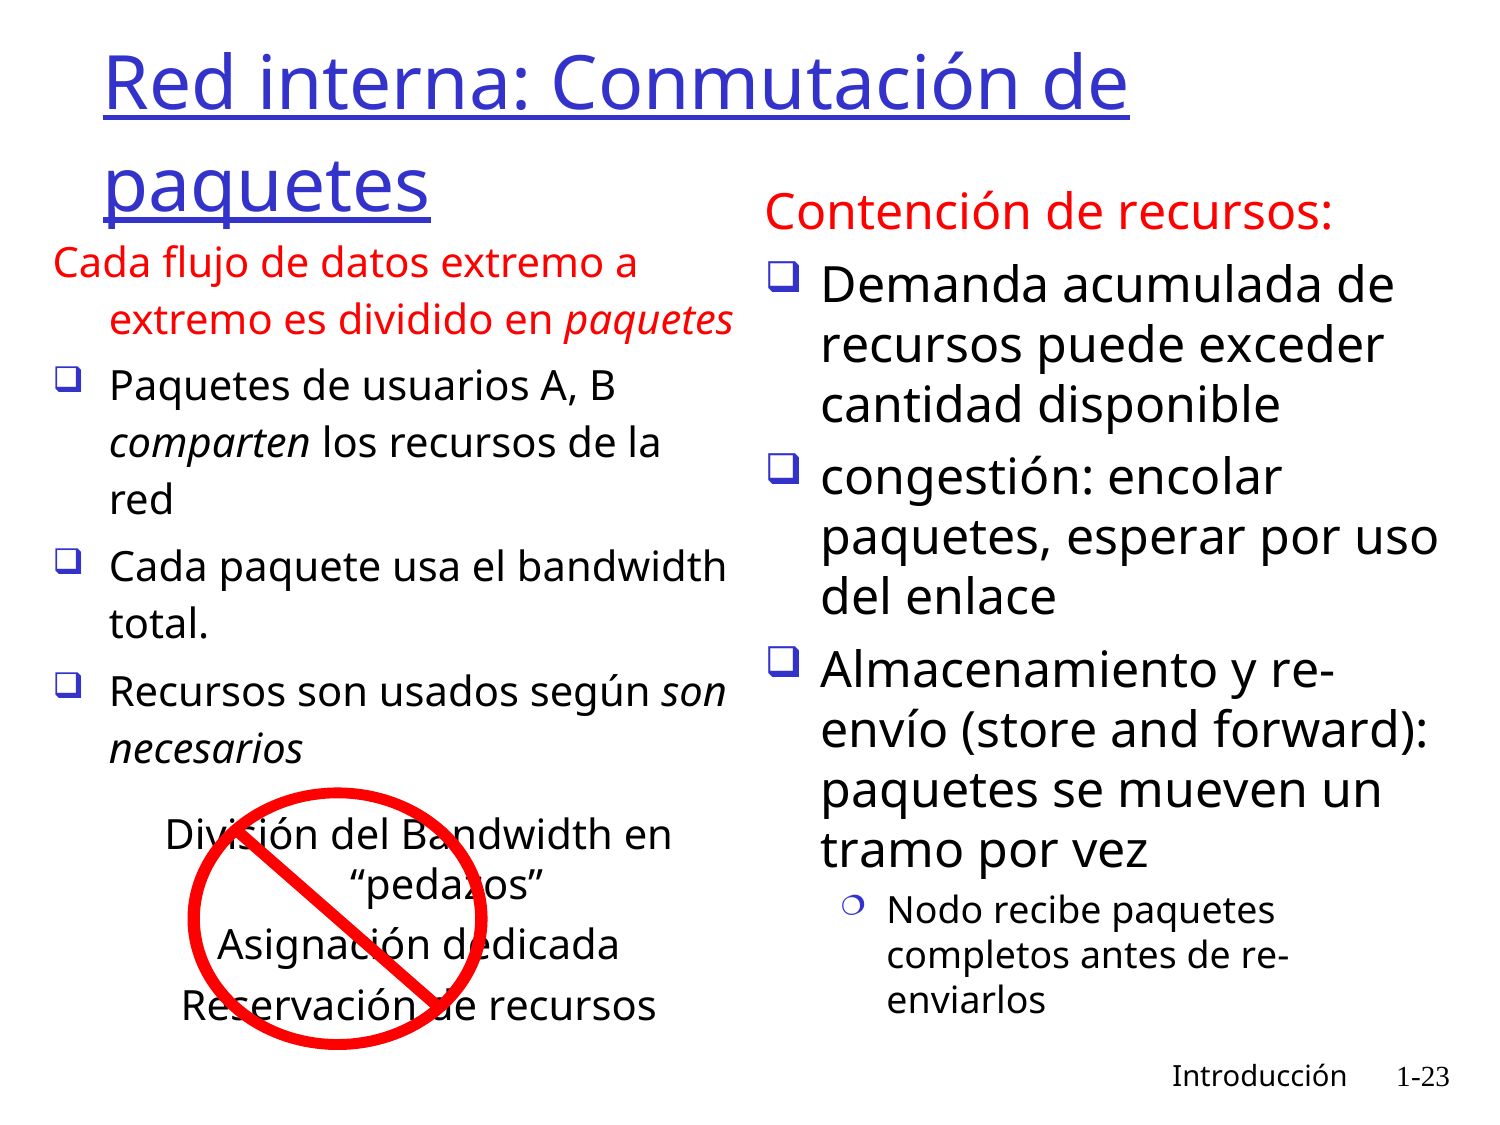

# Red interna: Conmutación de paquetes
Contención de recursos:
Demanda acumulada de recursos puede exceder cantidad disponible
congestión: encolar paquetes, esperar por uso del enlace
Almacenamiento y re-envío (store and forward): paquetes se mueven un tramo por vez
Nodo recibe paquetes completos antes de re-enviarlos
Cada flujo de datos extremo a extremo es dividido en paquetes
Paquetes de usuarios A, B comparten los recursos de la red
Cada paquete usa el bandwidth total.
Recursos son usados según son necesarios
División del Bandwidth en “pedazos”
Asignación dedicada
Reservación de recursos
 Introducción